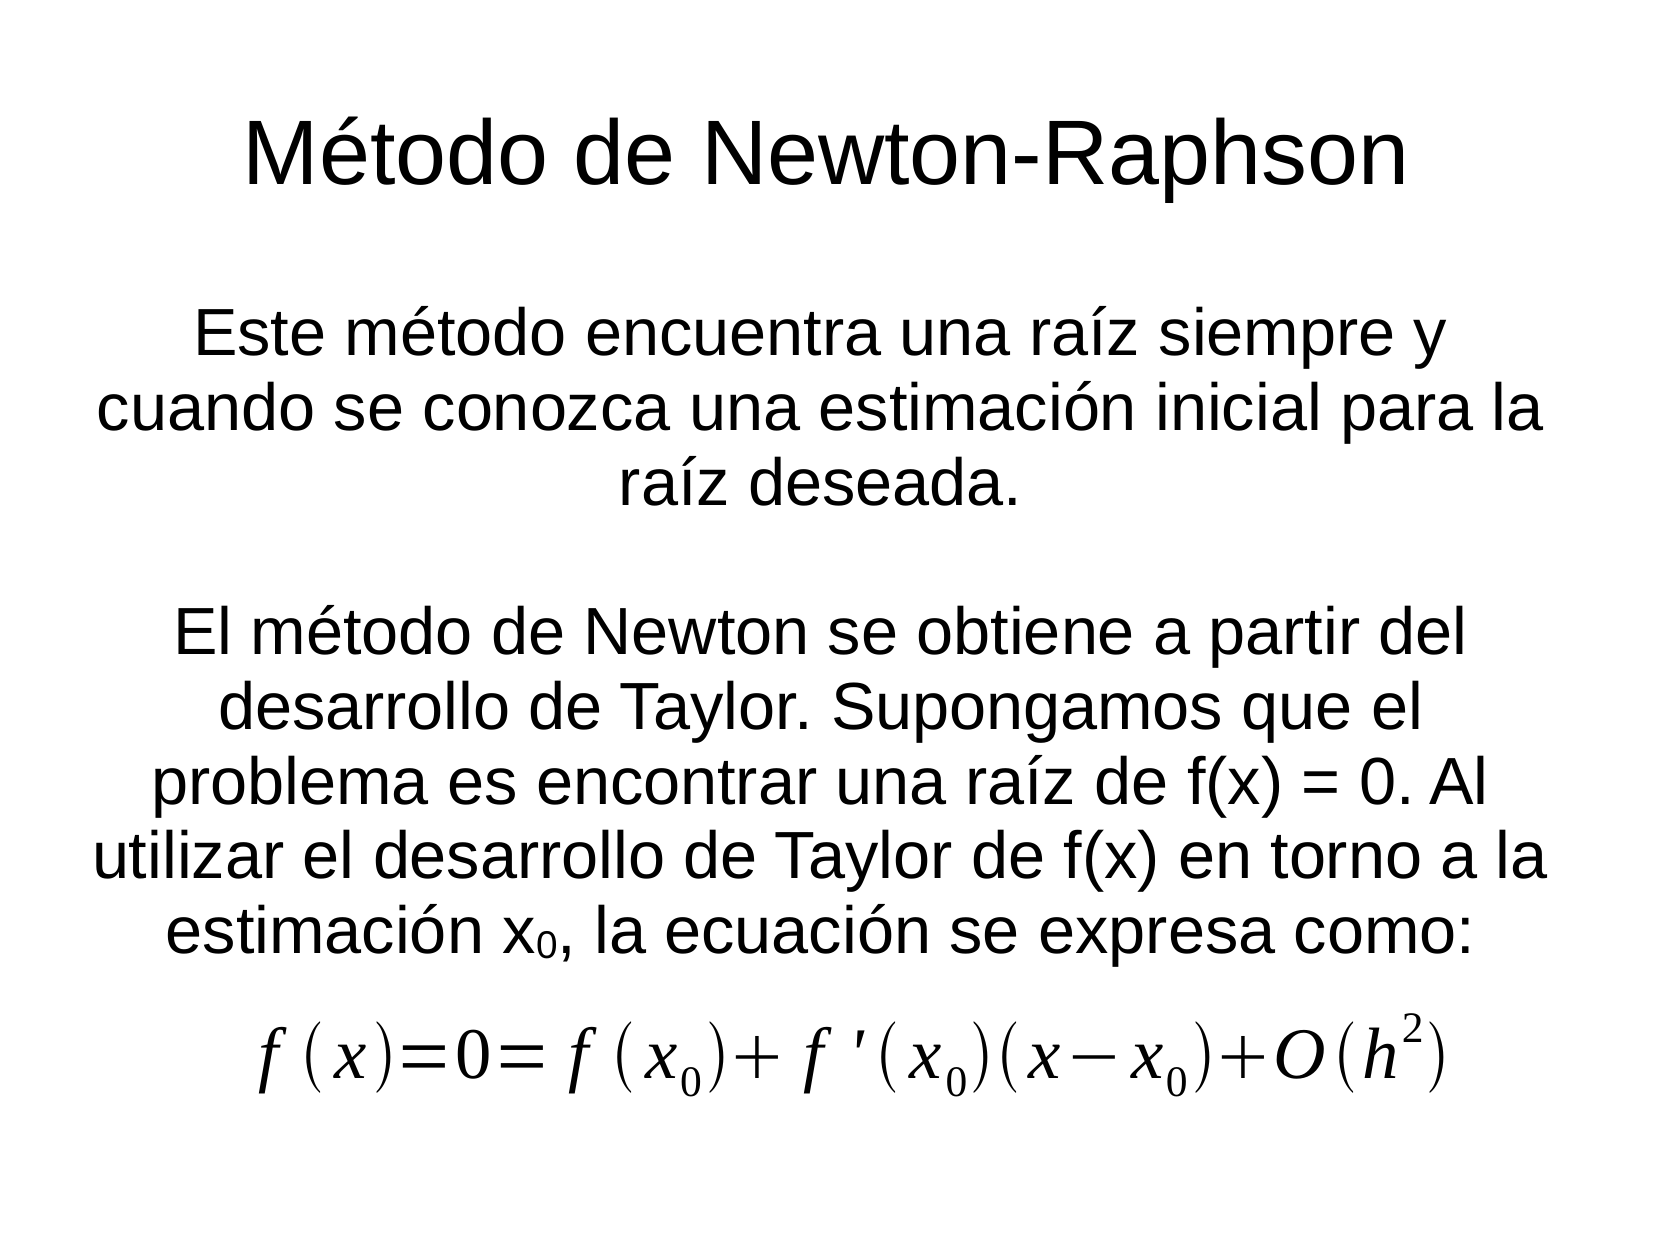

# Método de Newton-Raphson
Este método encuentra una raíz siempre y cuando se conozca una estimación inicial para la raíz deseada.
El método de Newton se obtiene a partir del desarrollo de Taylor. Supongamos que el problema es encontrar una raíz de f(x) = 0. Al utilizar el desarrollo de Taylor de f(x) en torno a la estimación x0, la ecuación se expresa como: